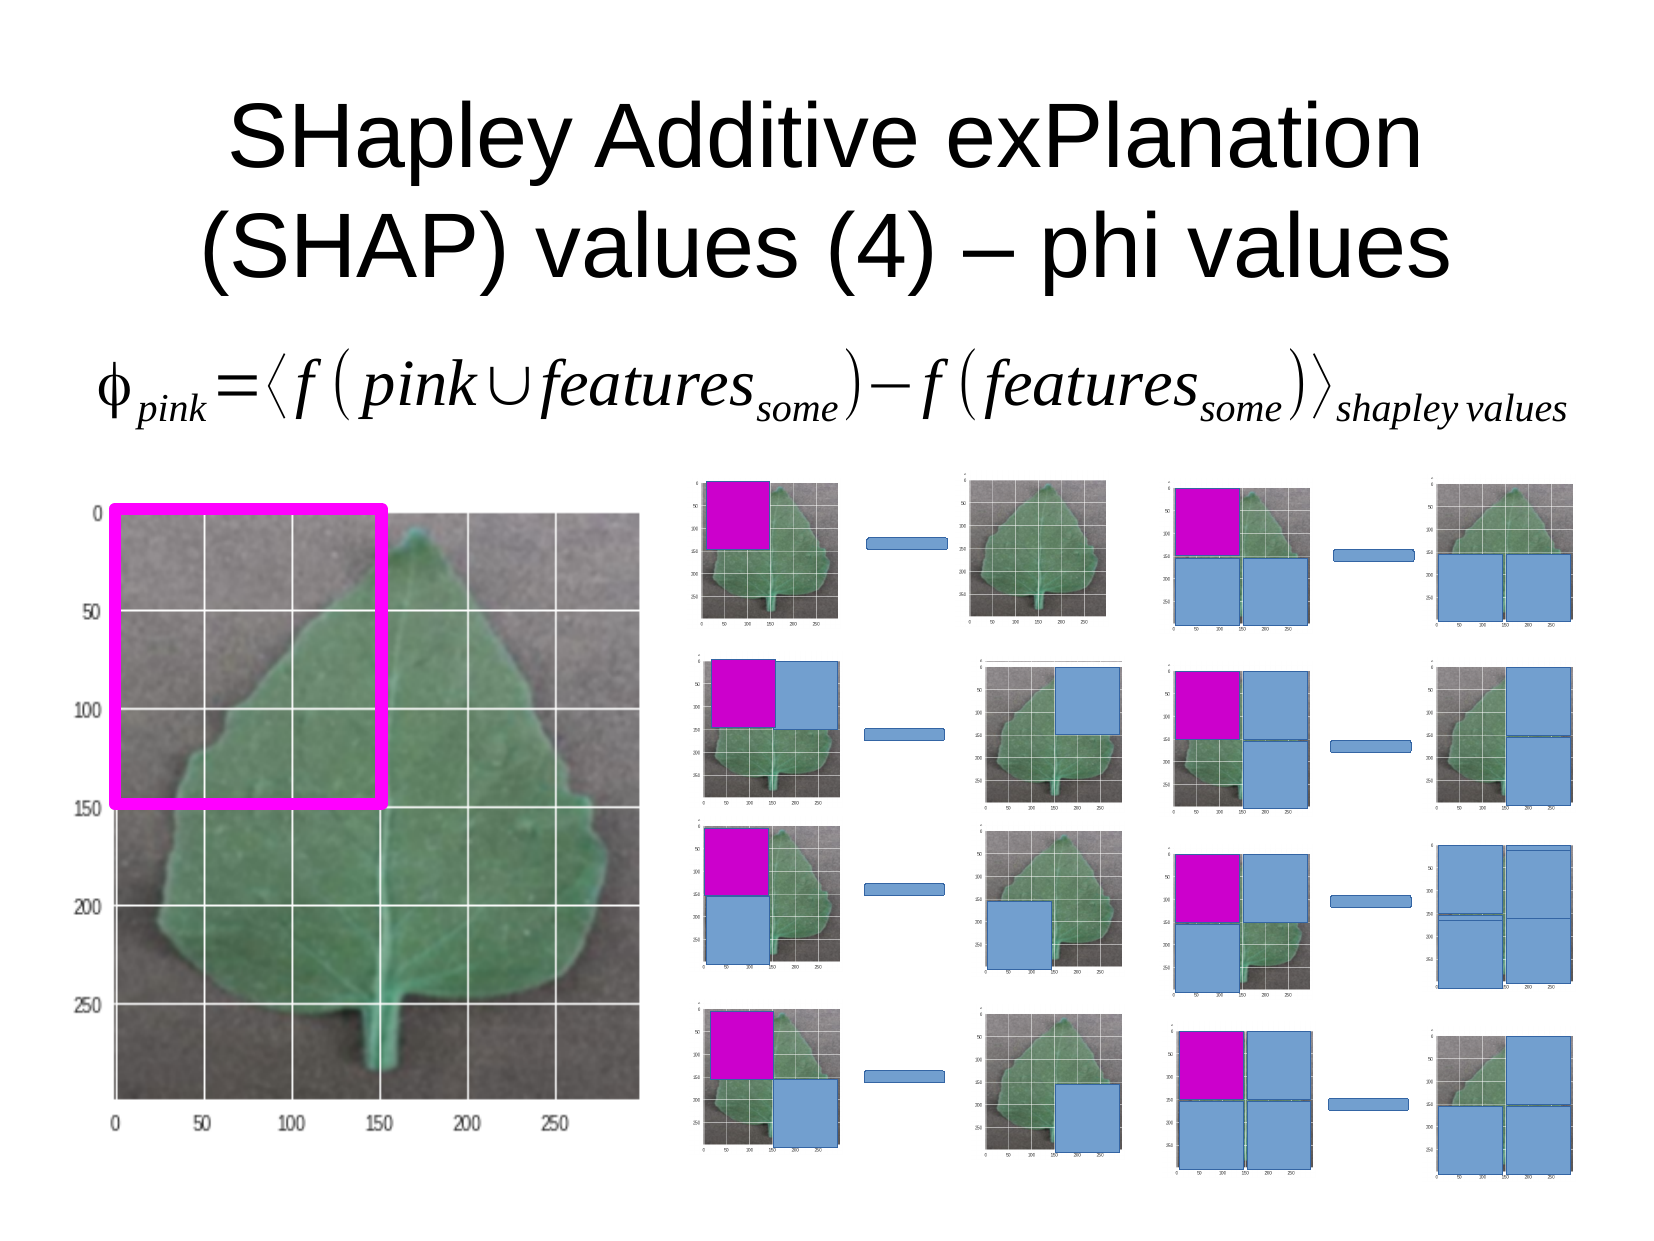

# SHapley Additive exPlanation (SHAP) values (4) – phi values